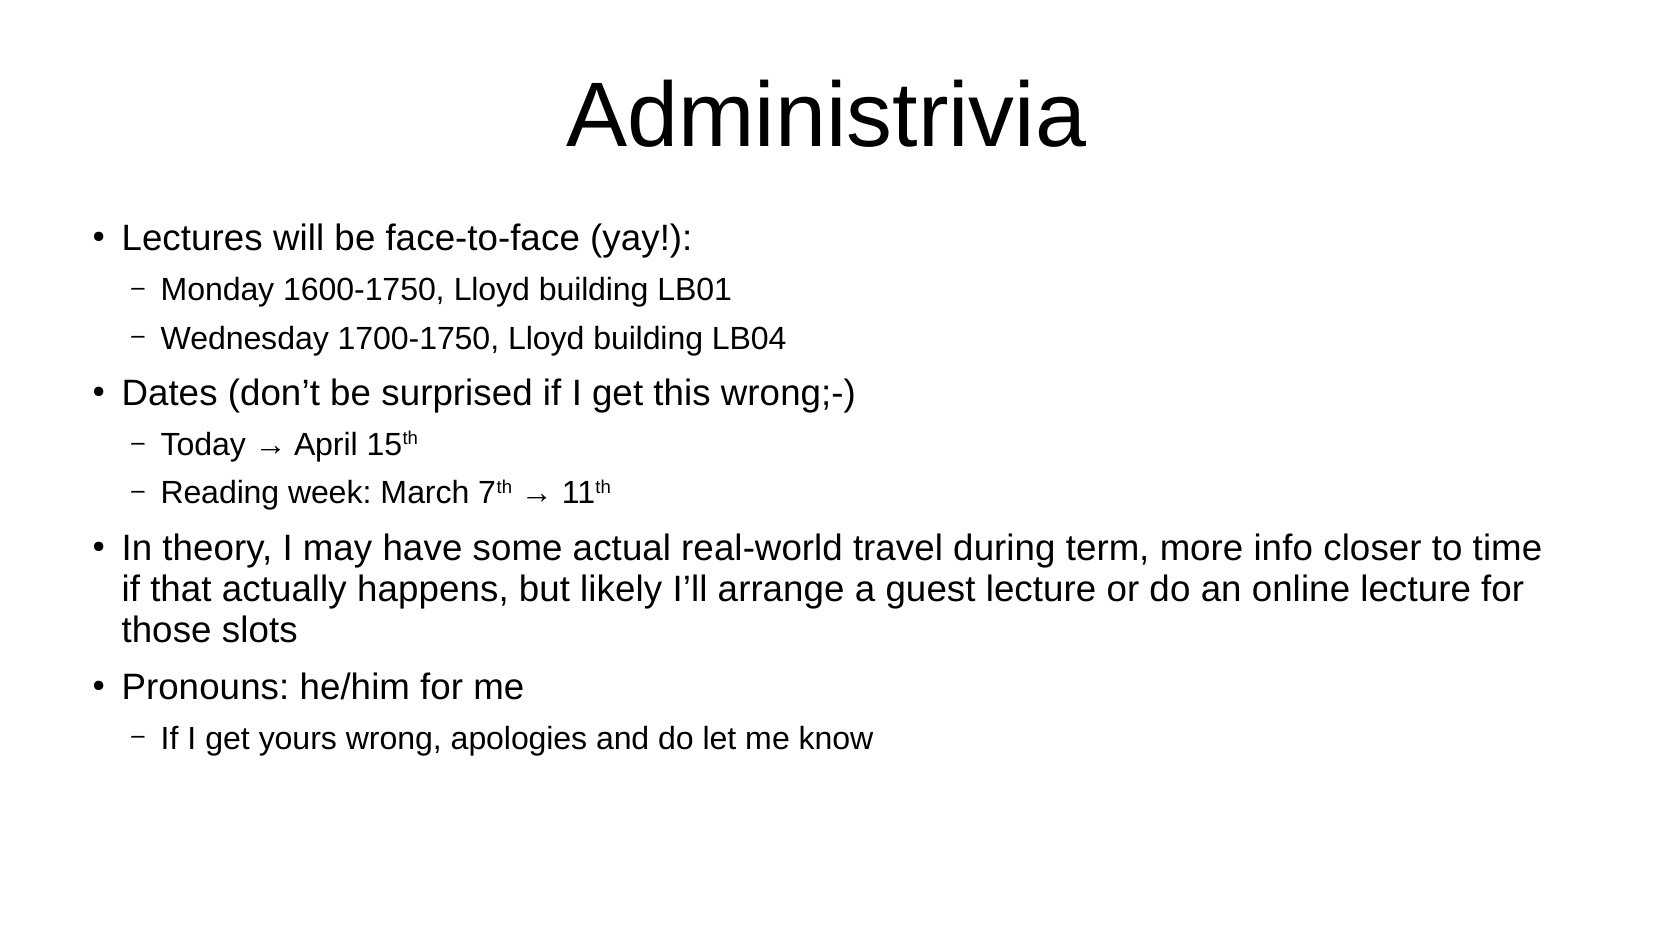

# Administrivia
Lectures will be face-to-face (yay!):
Monday 1600-1750, Lloyd building LB01
Wednesday 1700-1750, Lloyd building LB04
Dates (don’t be surprised if I get this wrong;-)
Today → April 15th
Reading week: March 7th → 11th
In theory, I may have some actual real-world travel during term, more info closer to time if that actually happens, but likely I’ll arrange a guest lecture or do an online lecture for those slots
Pronouns: he/him for me
If I get yours wrong, apologies and do let me know